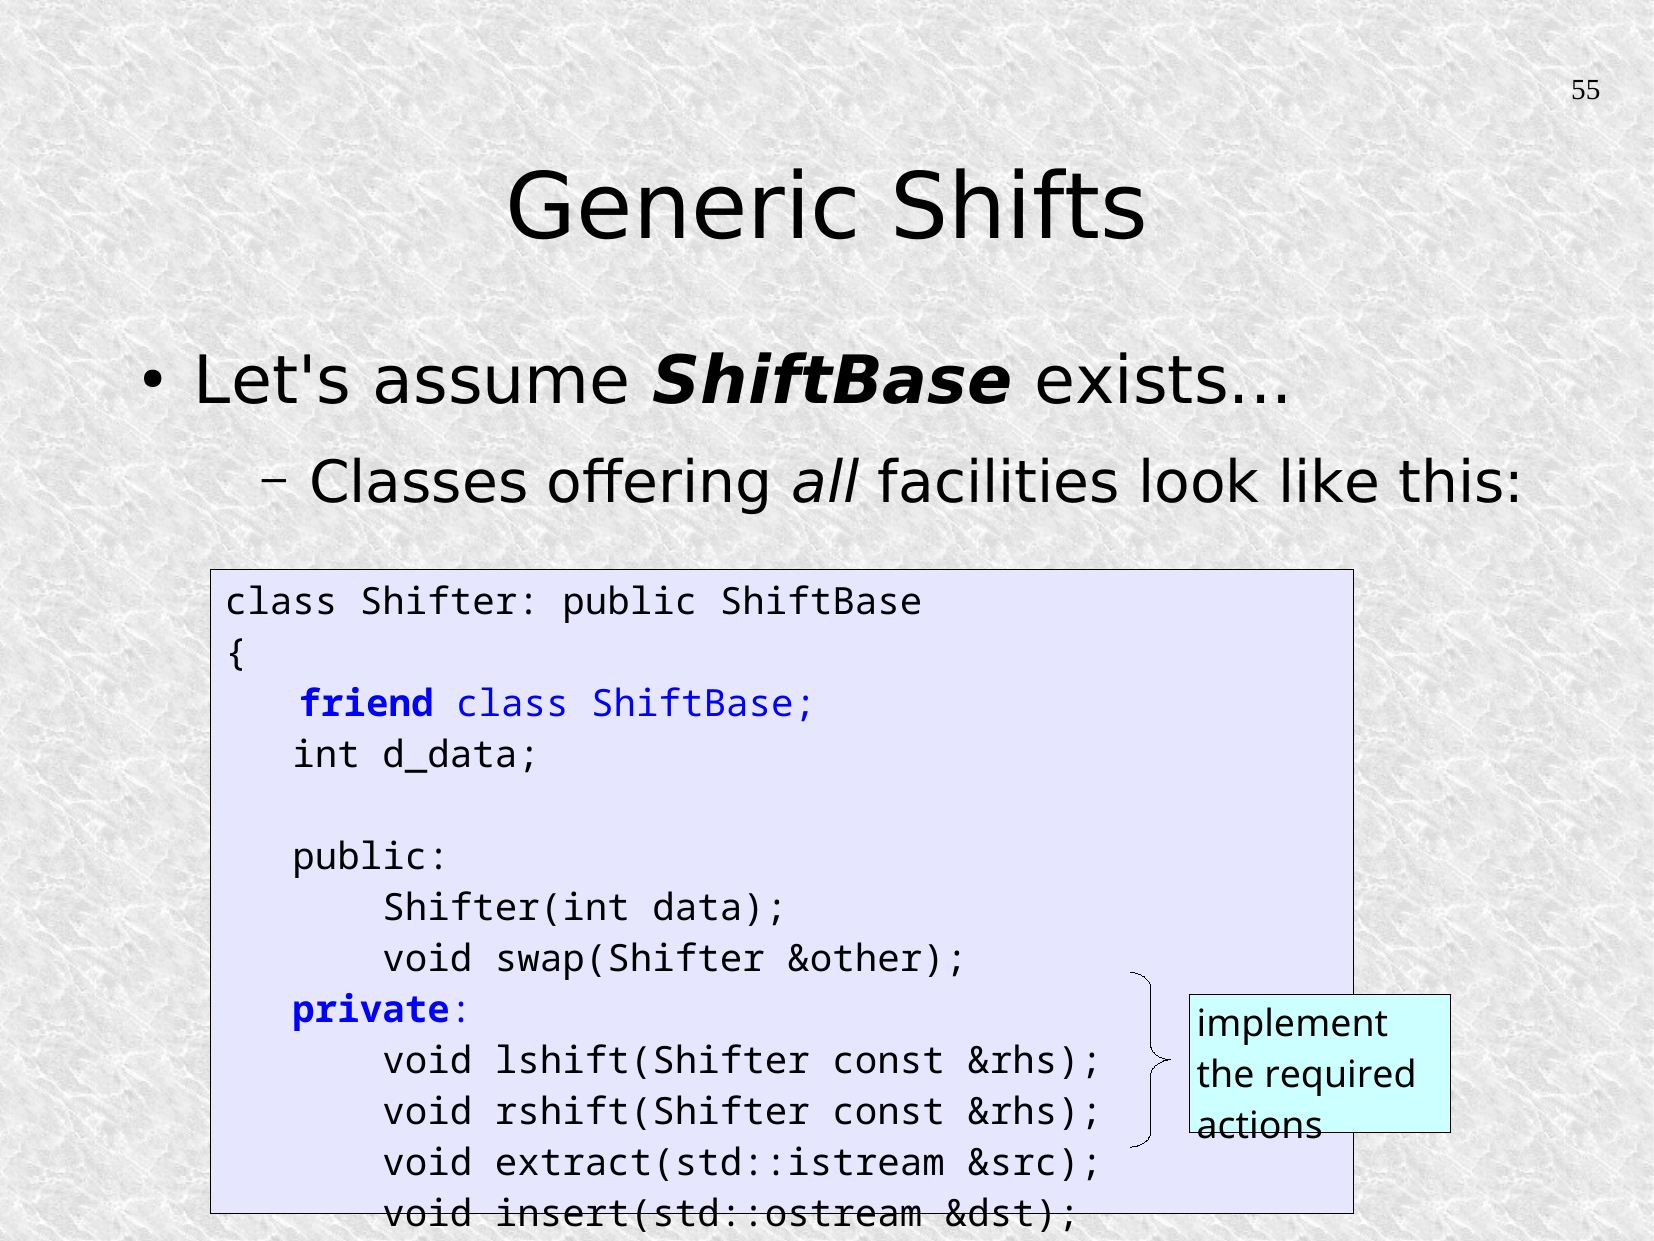

55
# Generic Shifts
Let's assume ShiftBase exists...
Classes offering all facilities look like this:
class Shifter: public ShiftBase
{
	friend class ShiftBase;
 int d_data;
 public:
 Shifter(int data);
 void swap(Shifter &other);
 private:
 void lshift(Shifter const &rhs);
 void rshift(Shifter const &rhs);
 void extract(std::istream &src);
 void insert(std::ostream &dst);
};
implement
the required
actions